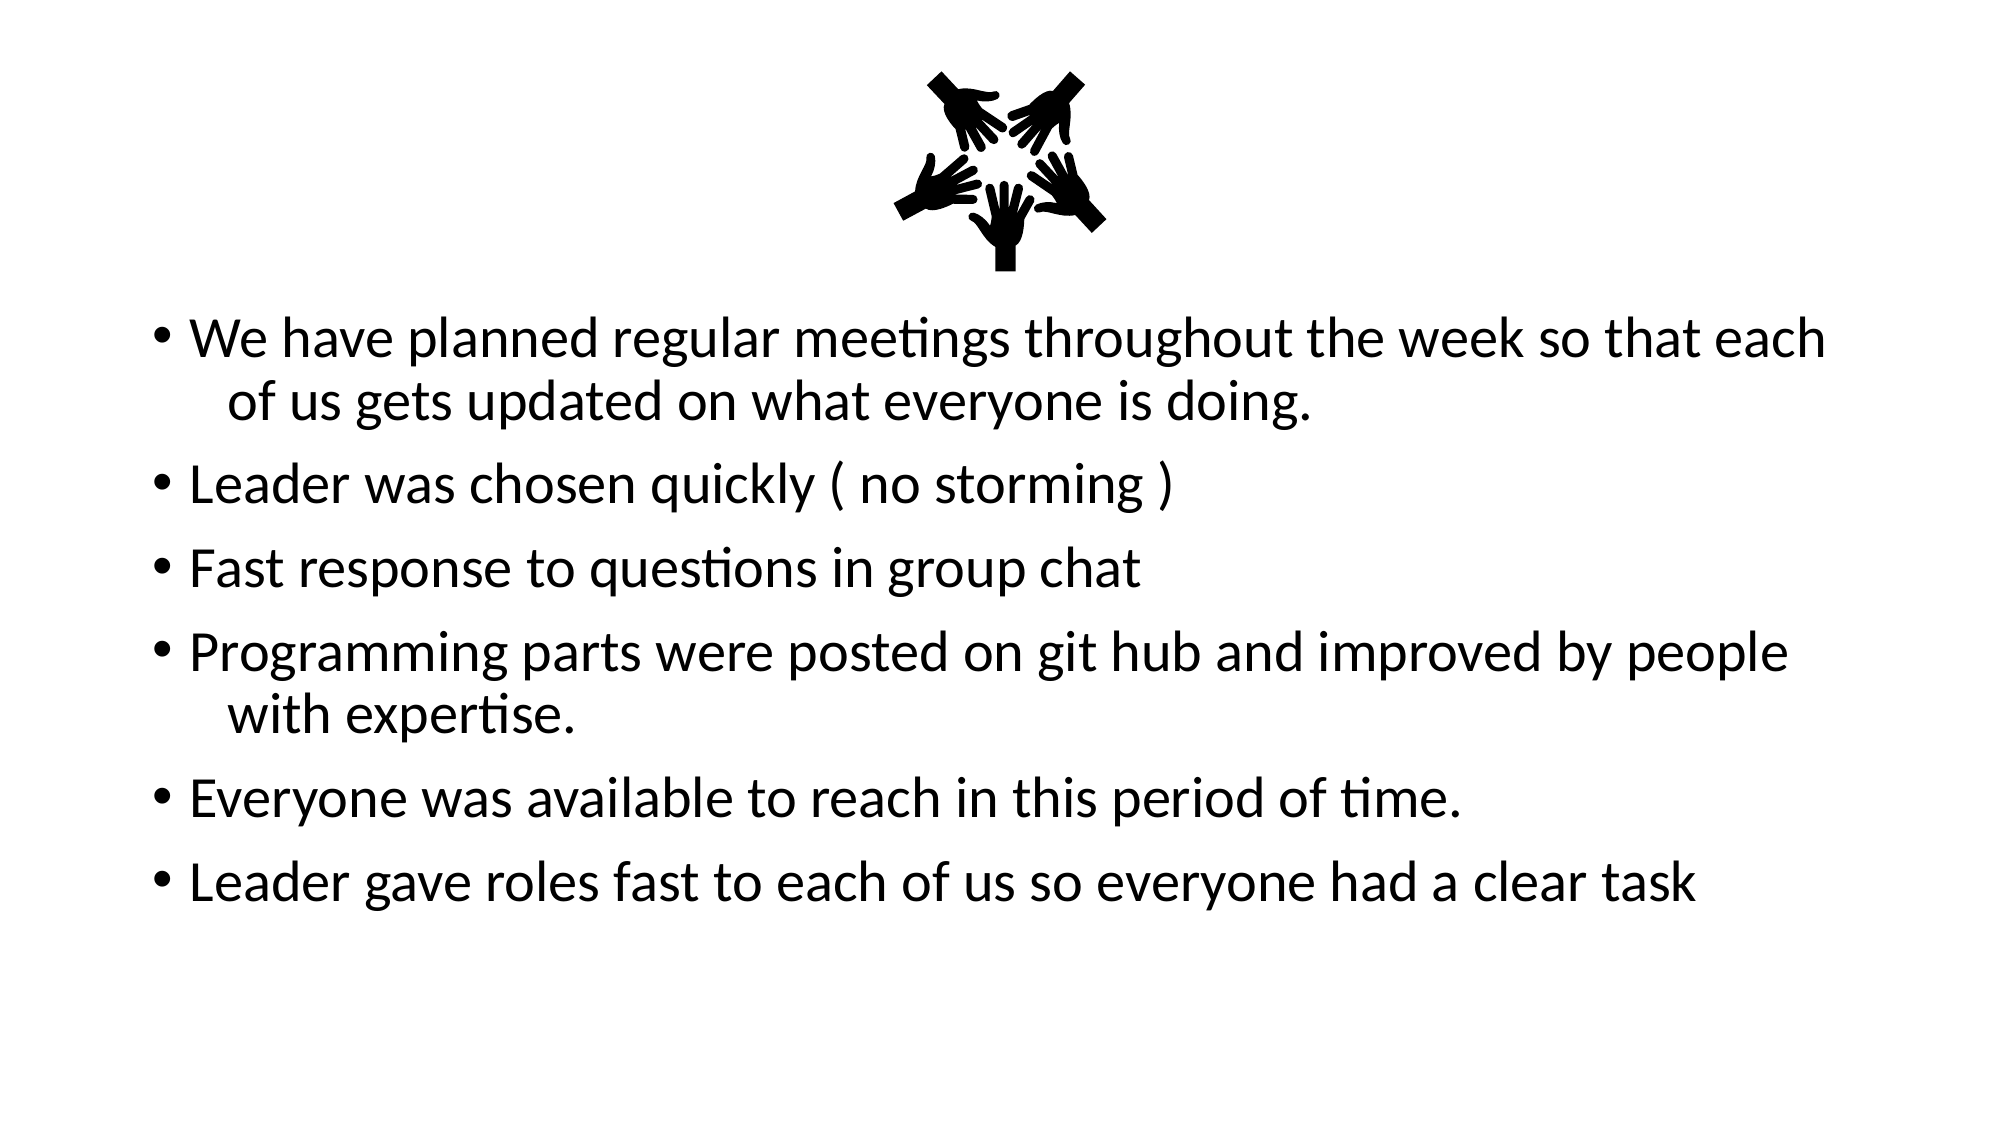

# We have planned regular meetings throughout the week so that each of us gets updated on what everyone is doing.
Leader was chosen quickly ( no storming )
Fast response to questions in group chat
Programming parts were posted on git hub and improved by people with expertise.
Everyone was available to reach in this period of time.
Leader gave roles fast to each of us so everyone had a clear task